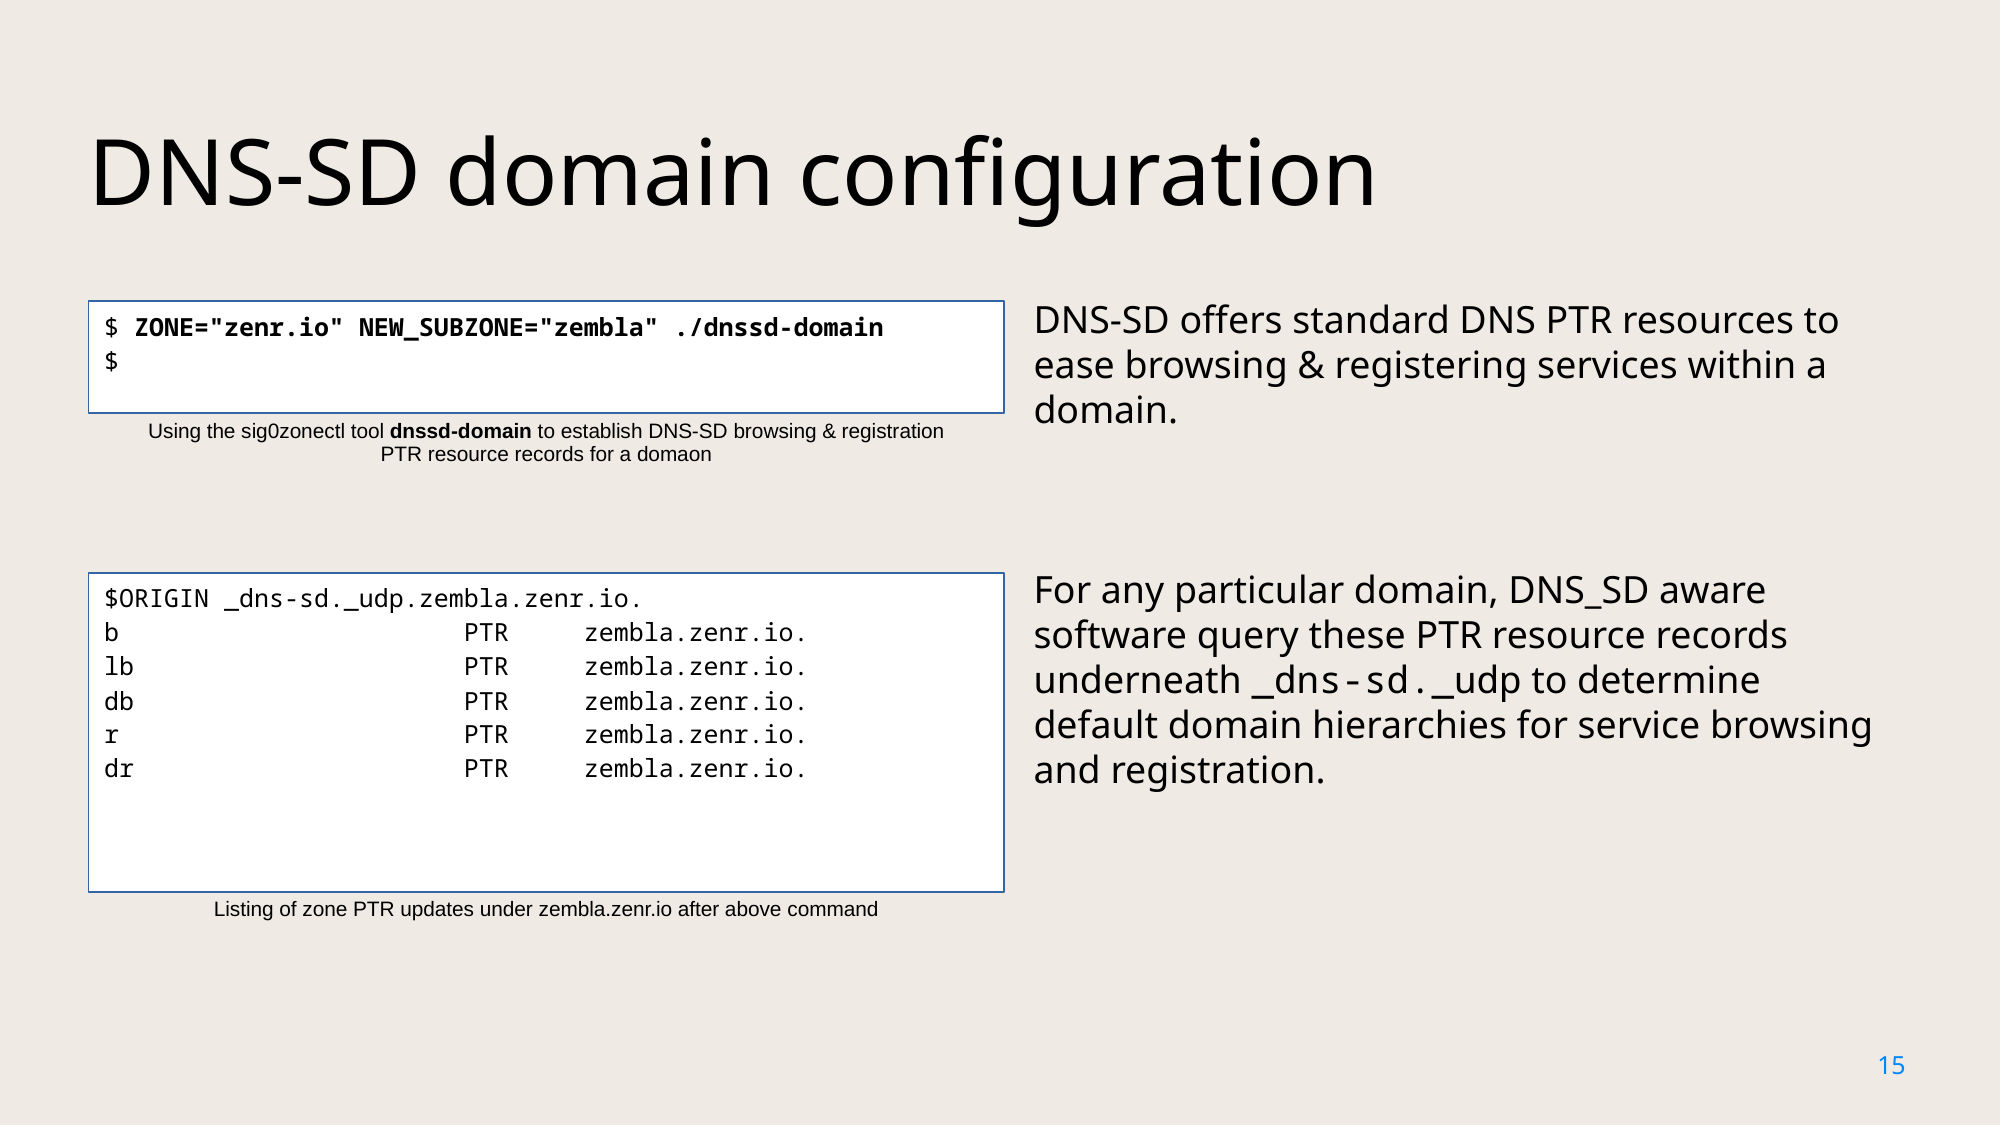

# DNS-SD domain configuration
DNS-SD offers standard DNS PTR resources to ease browsing & registering services within a domain.
For any particular domain, DNS_SD aware software query these PTR resource records underneath _dns-sd._udp to determine default domain hierarchies for service browsing and registration.
$ ZONE="zenr.io" NEW_SUBZONE="zembla" ./dnssd-domain
$
Using the sig0zonectl tool dnssd-domain to establish DNS-SD browsing & registration
PTR resource records for a domaon
$ORIGIN _dns-sd._udp.zembla.zenr.io.
b PTR zembla.zenr.io.
lb PTR zembla.zenr.io.
db PTR zembla.zenr.io.
r PTR zembla.zenr.io.
dr PTR zembla.zenr.io.
Listing of zone PTR updates under zembla.zenr.io after above command